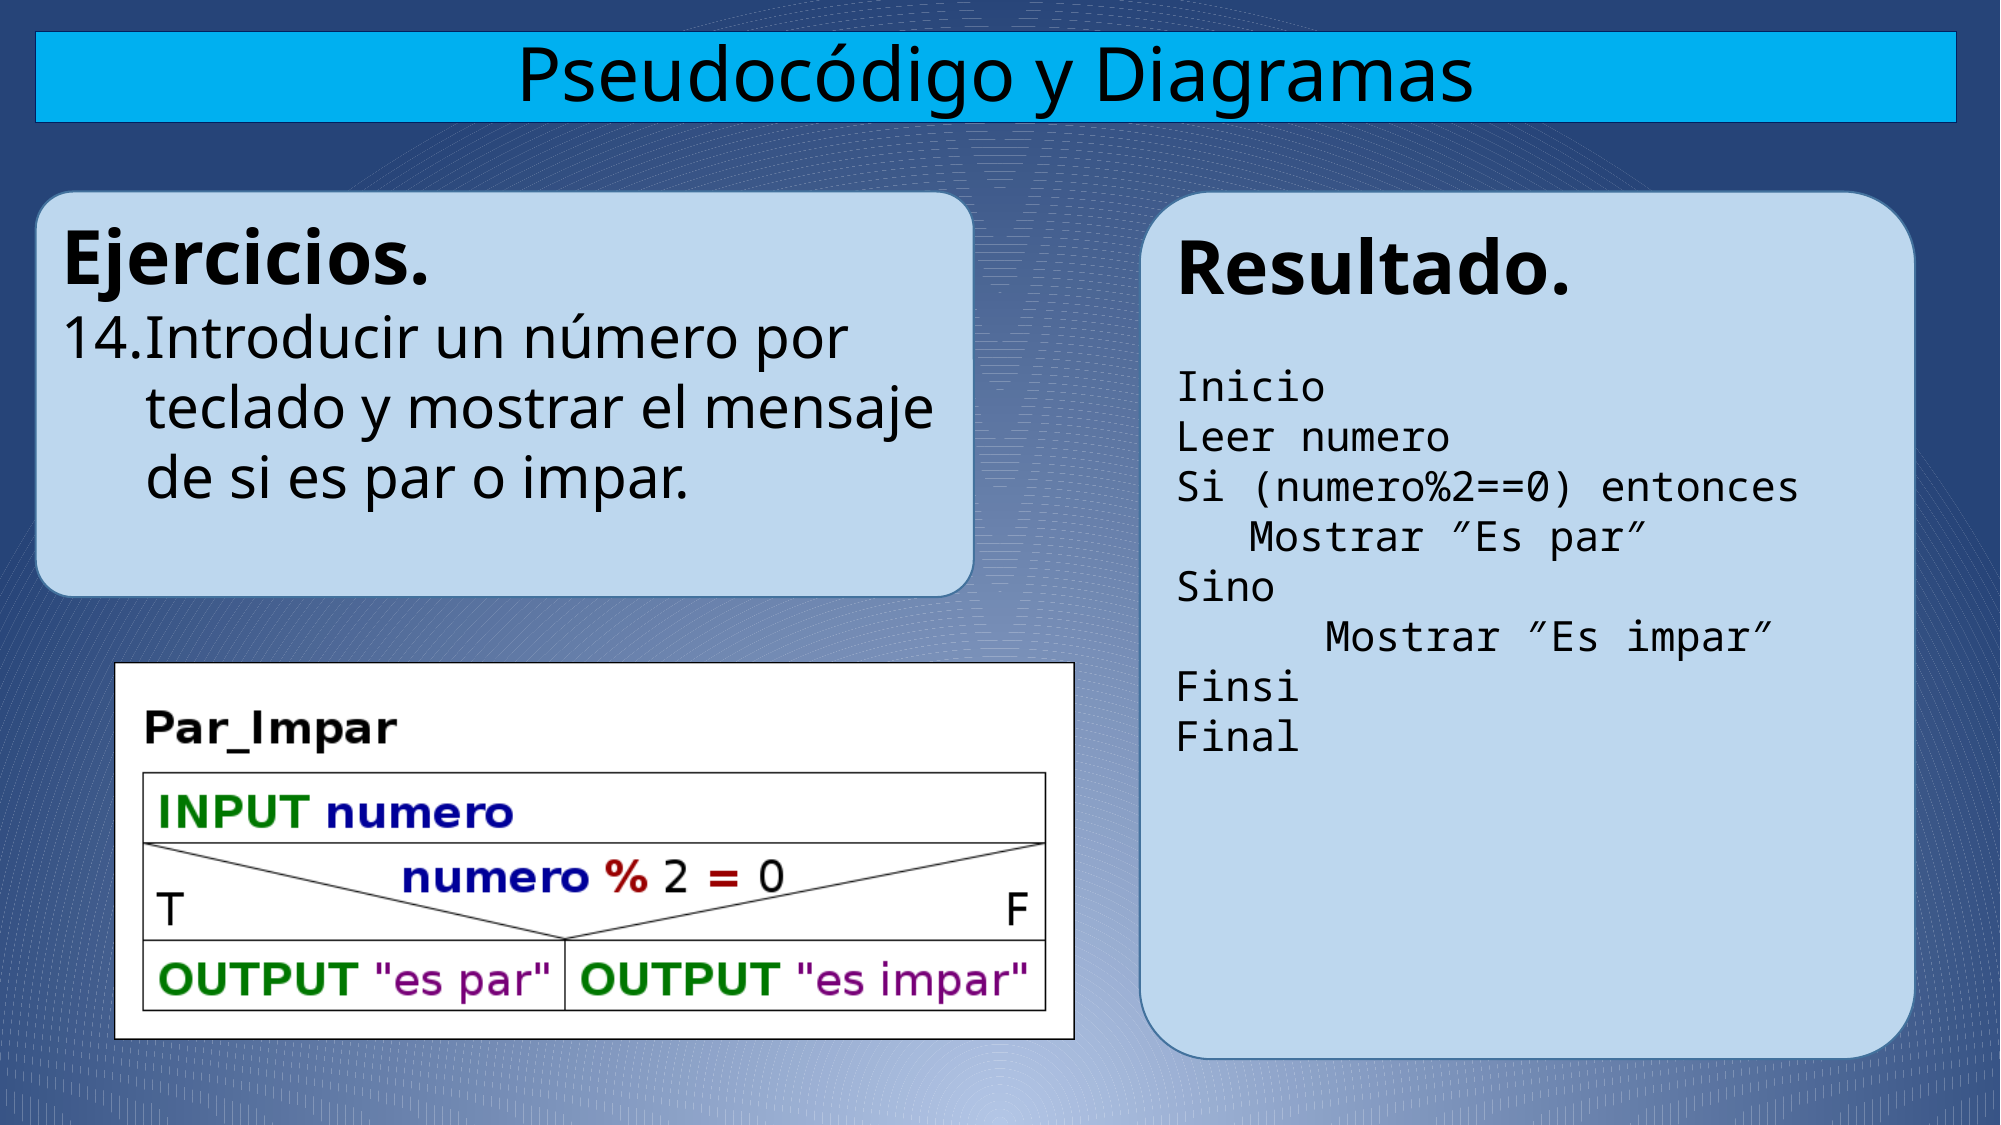

# Pseudocódigo y Diagramas
Ejercicios.
Introducir un número por teclado y mostrar el mensaje de si es par o impar.
Resultado.
Inicio
Leer numero
Si (numero%2==0) entonces
	Mostrar ″Es par″
Sino
Mostrar ″Es impar″
Finsi
Final